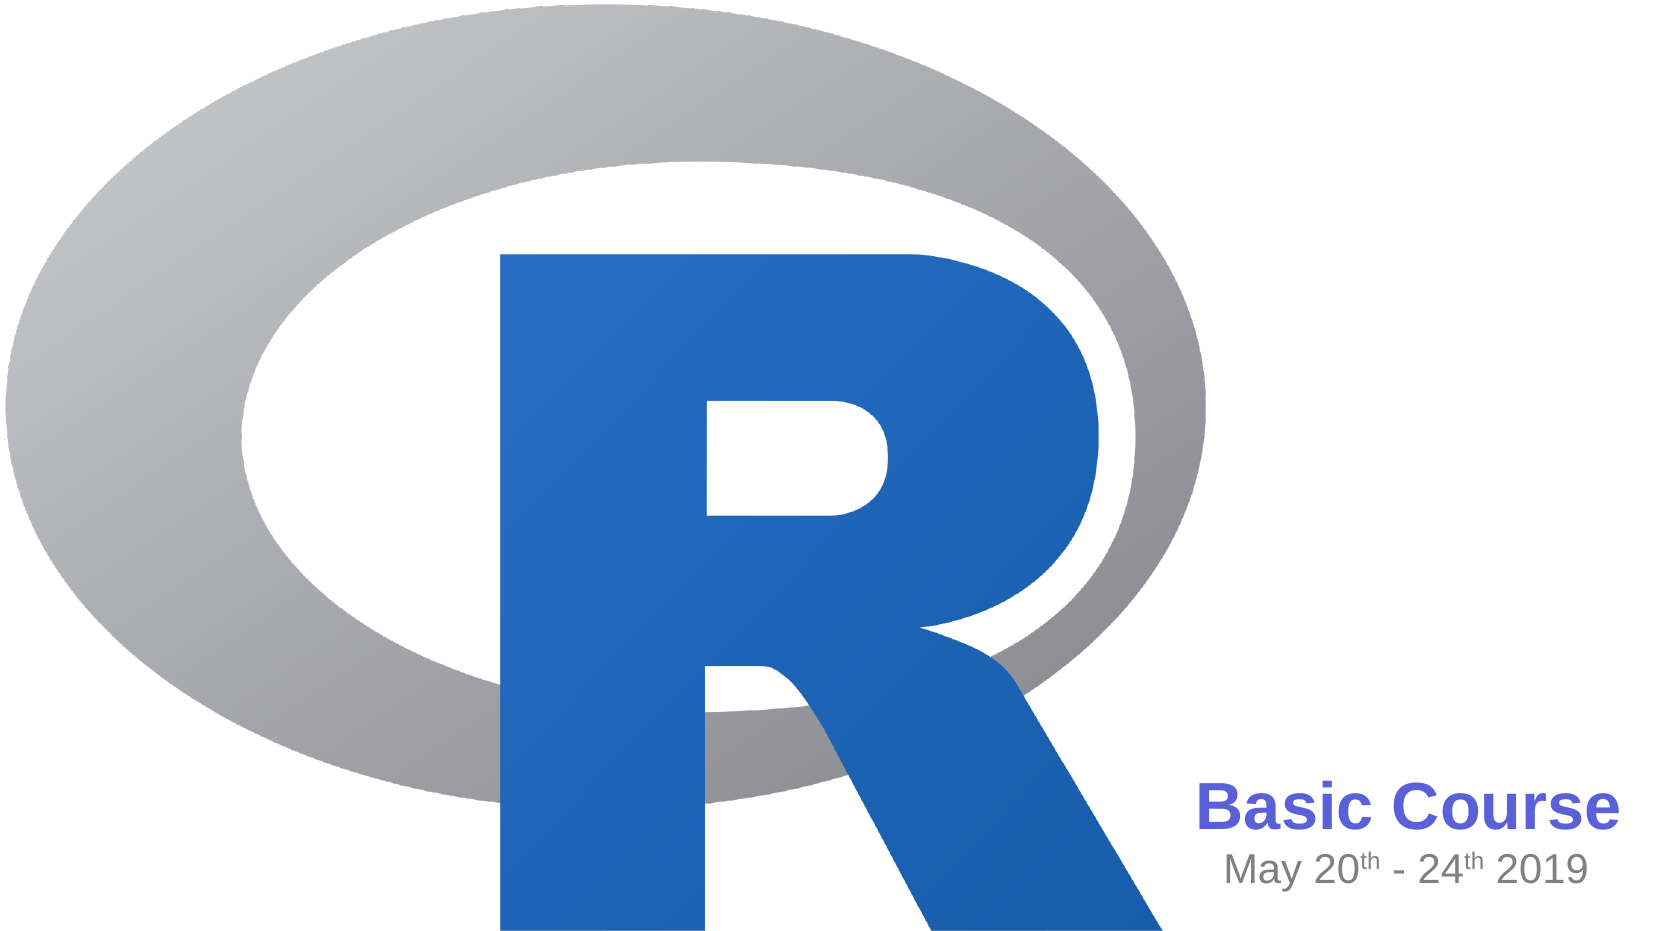

Basic Course
May 20th - 24th 2019